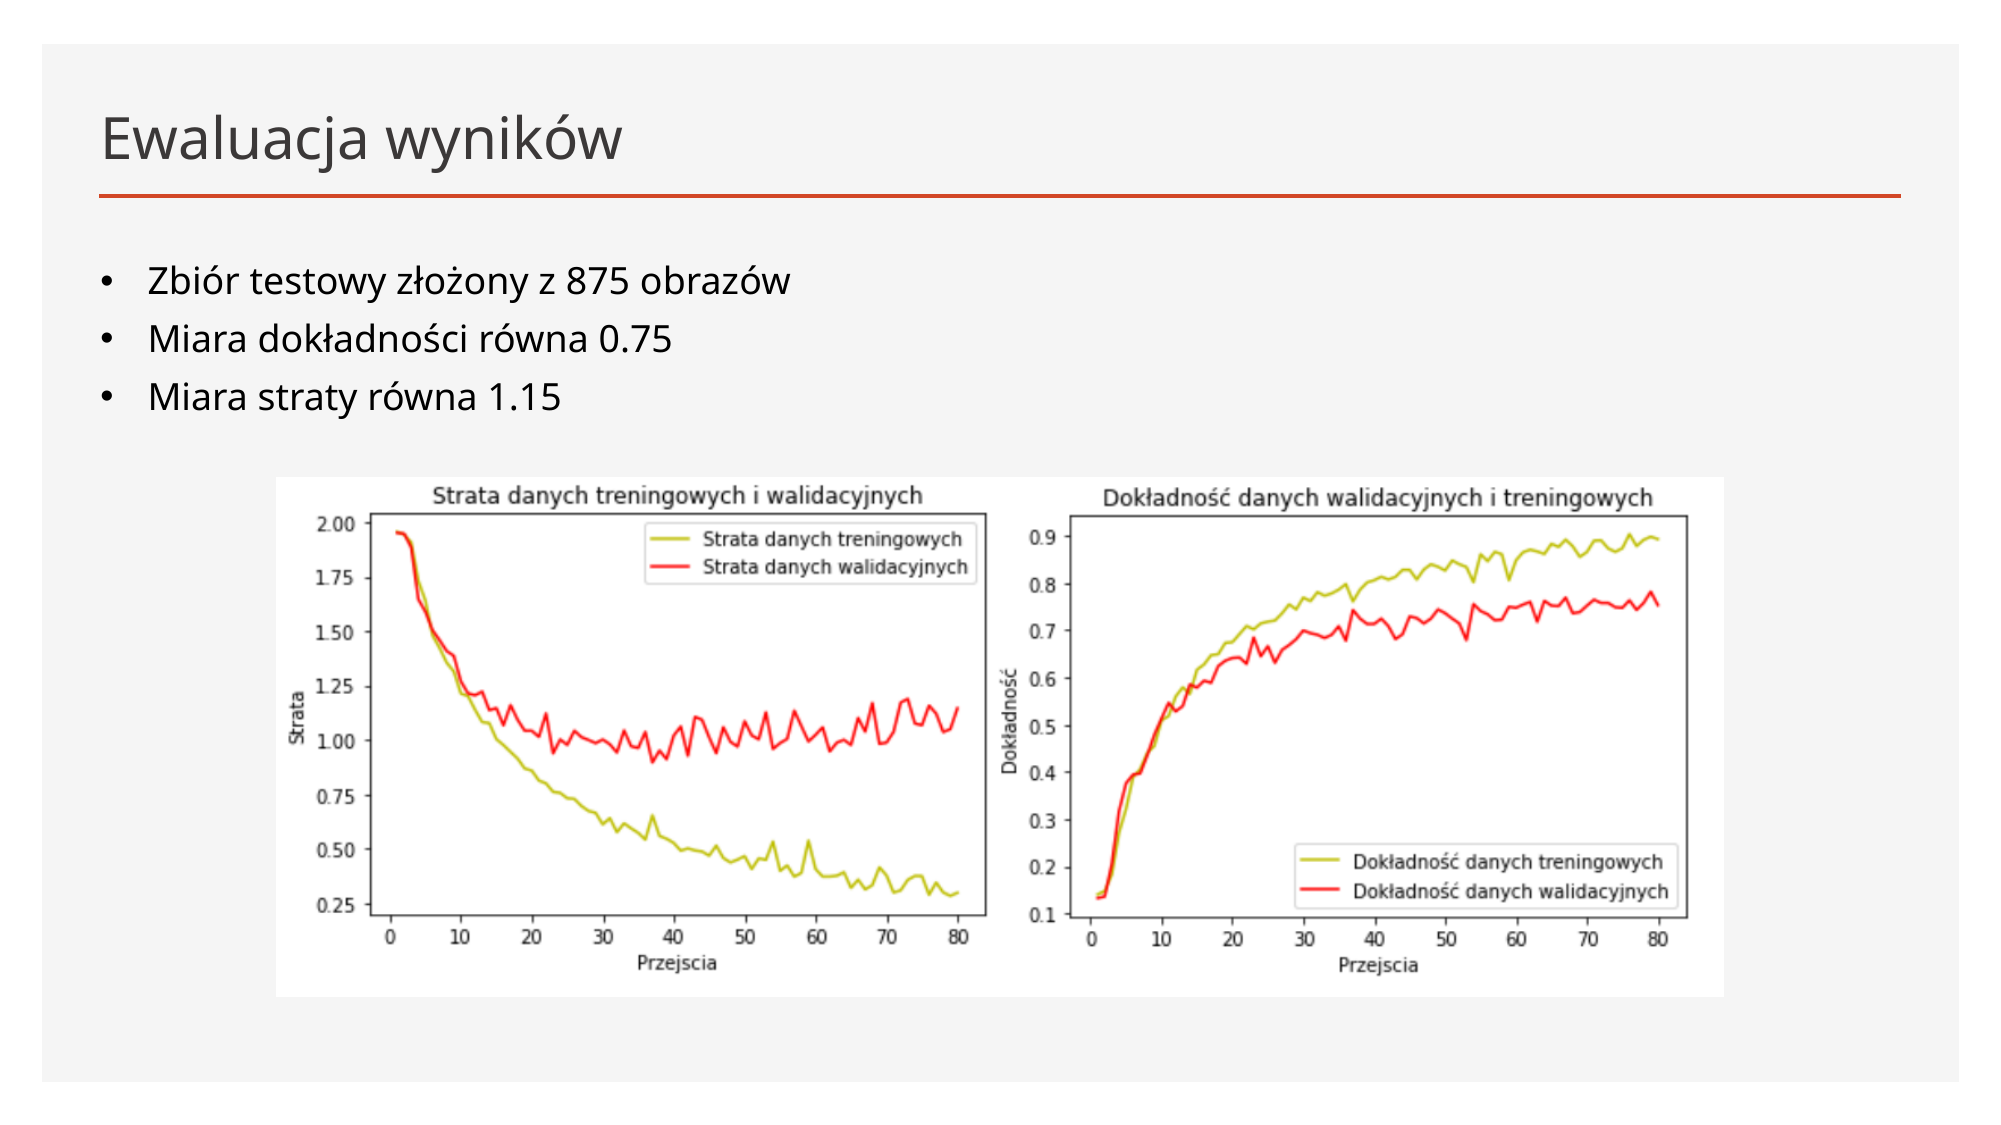

# Ewaluacja wyników
Zbiór testowy złożony z 875 obrazów
Miara dokładności równa 0.75
Miara straty równa 1.15